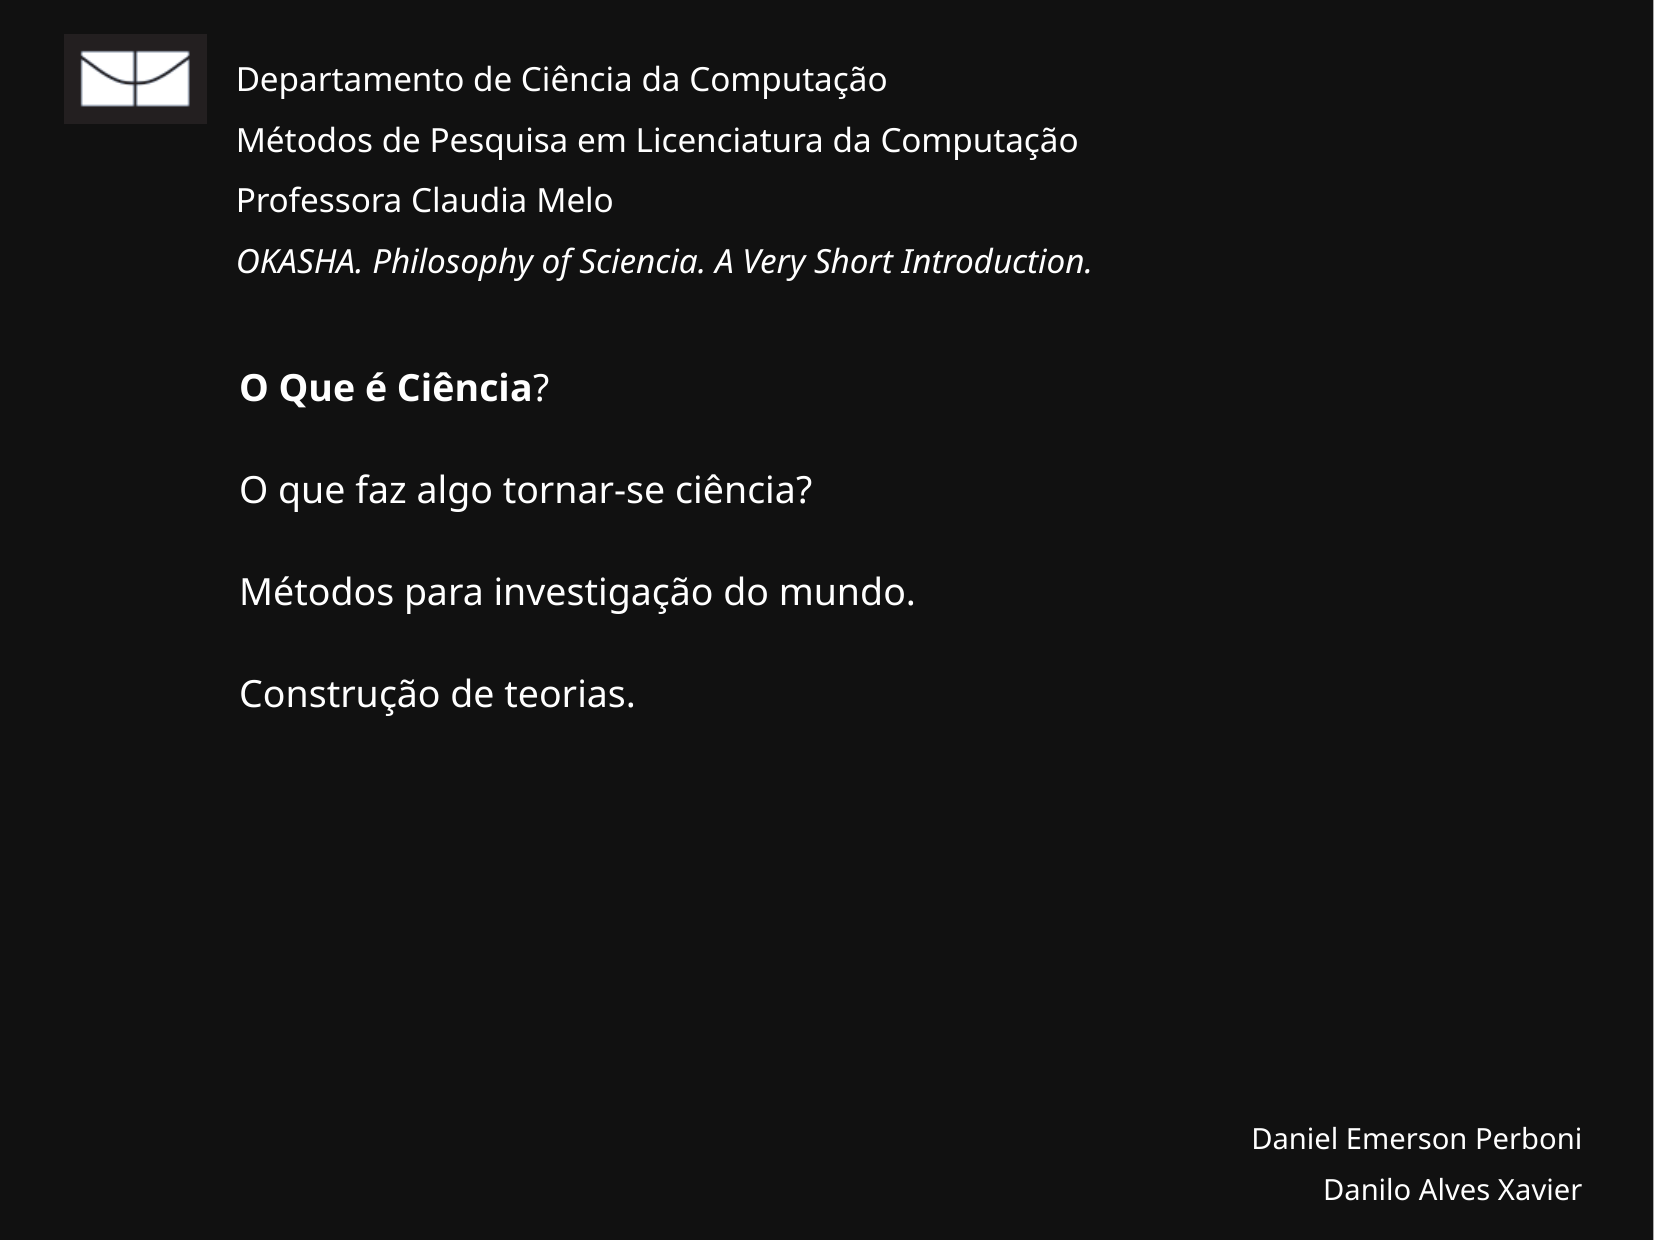

| Departamento de Ciência da Computação |
| --- |
| Métodos de Pesquisa em Licenciatura da Computação |
| Professora Claudia Melo |
| OKASHA. Philosophy of Sciencia. A Very Short Introduction. |
O Que é Ciência?
O que faz algo tornar-se ciência?
Métodos para investigação do mundo.
Construção de teorias.
| Daniel Emerson Perboni |
| --- |
| Danilo Alves Xavier |